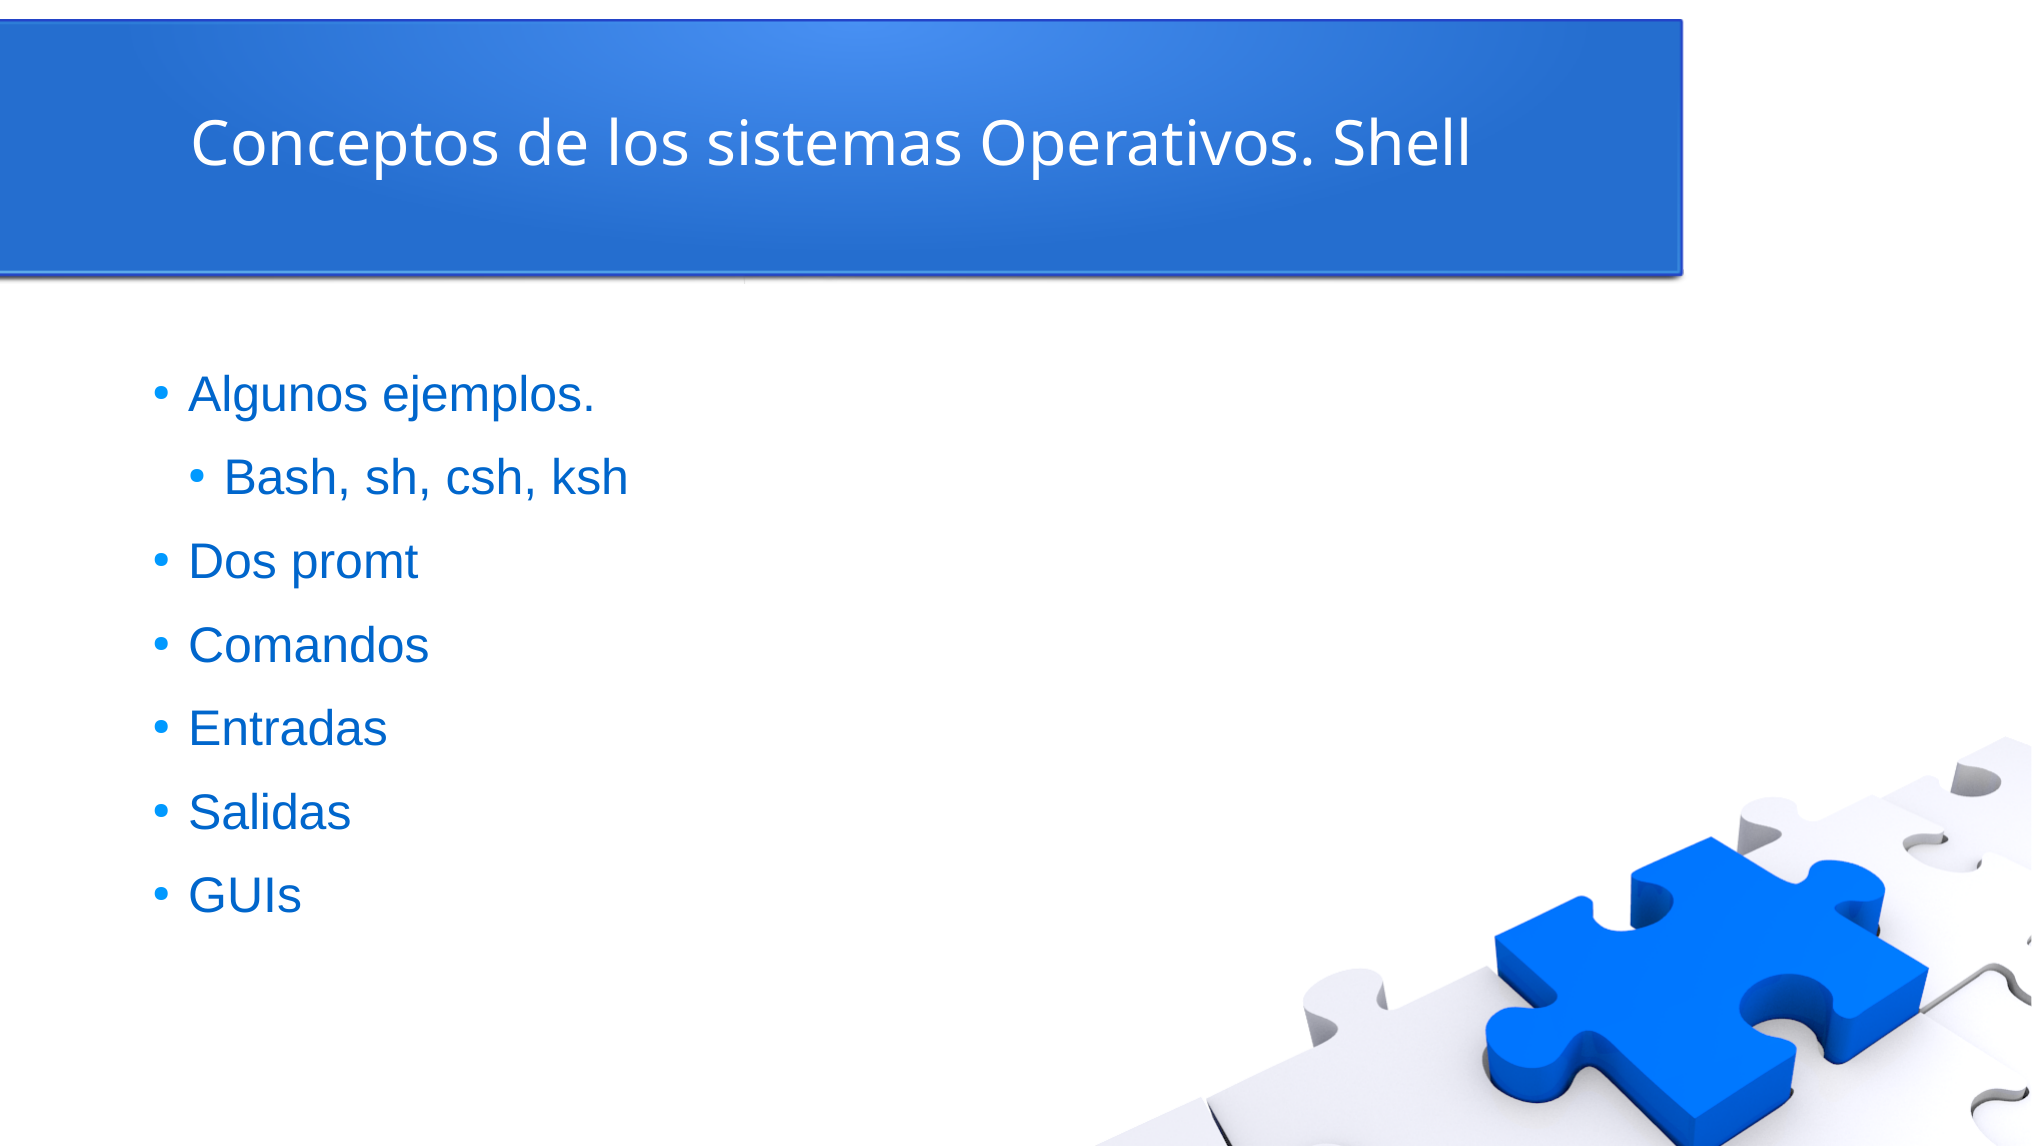

# Conceptos de los sistemas Operativos. Shell
Algunos ejemplos.
Bash, sh, csh, ksh
Dos promt
Comandos
Entradas
Salidas
GUIs